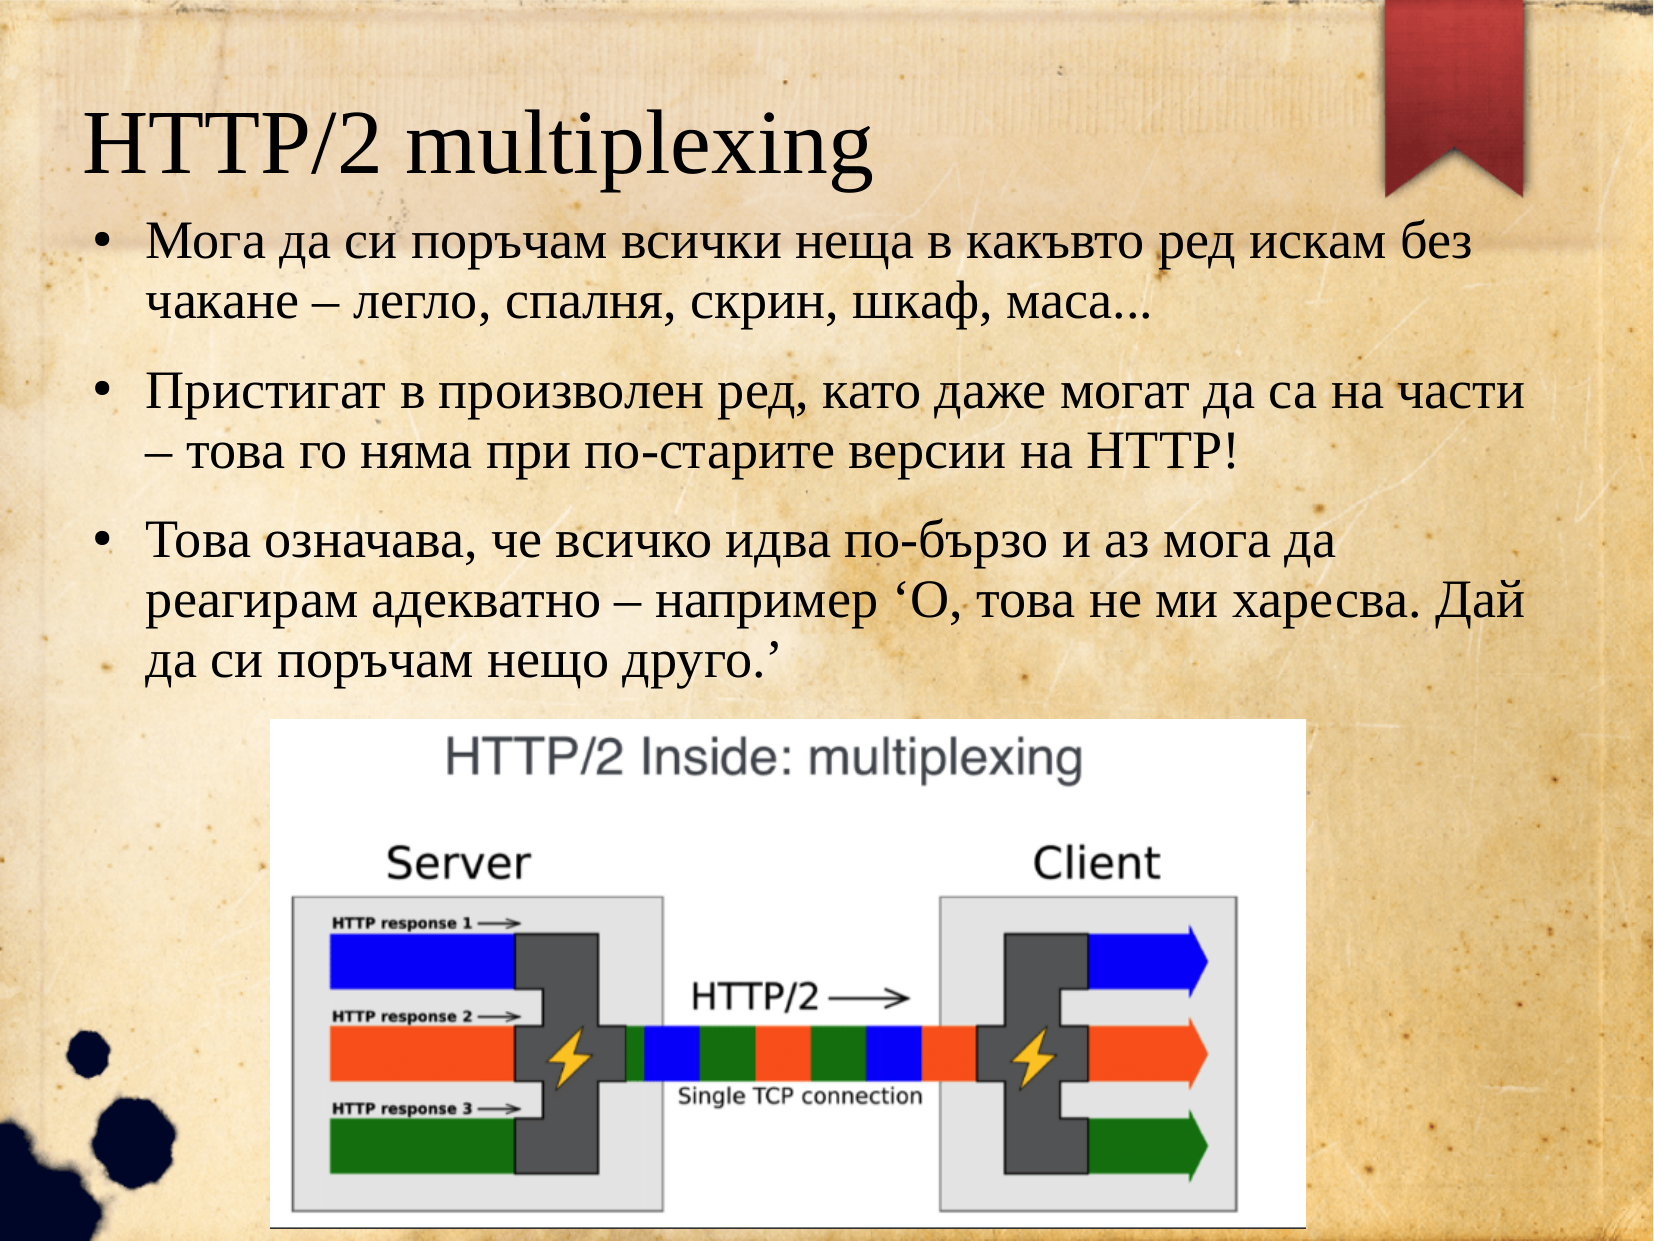

# HTTP/2 multiplexing
Мога да си поръчам всички неща в какъвто ред искам без чакане – легло, спалня, скрин, шкаф, маса...
Пристигат в произволен ред, като даже могат да са на части – това го няма при по-старите версии на HTTP!
Това означава, че всичко идва по-бързо и аз мога да реагирам адекватно – например ‘О, това не ми харесва. Дай да си поръчам нещо друго.’